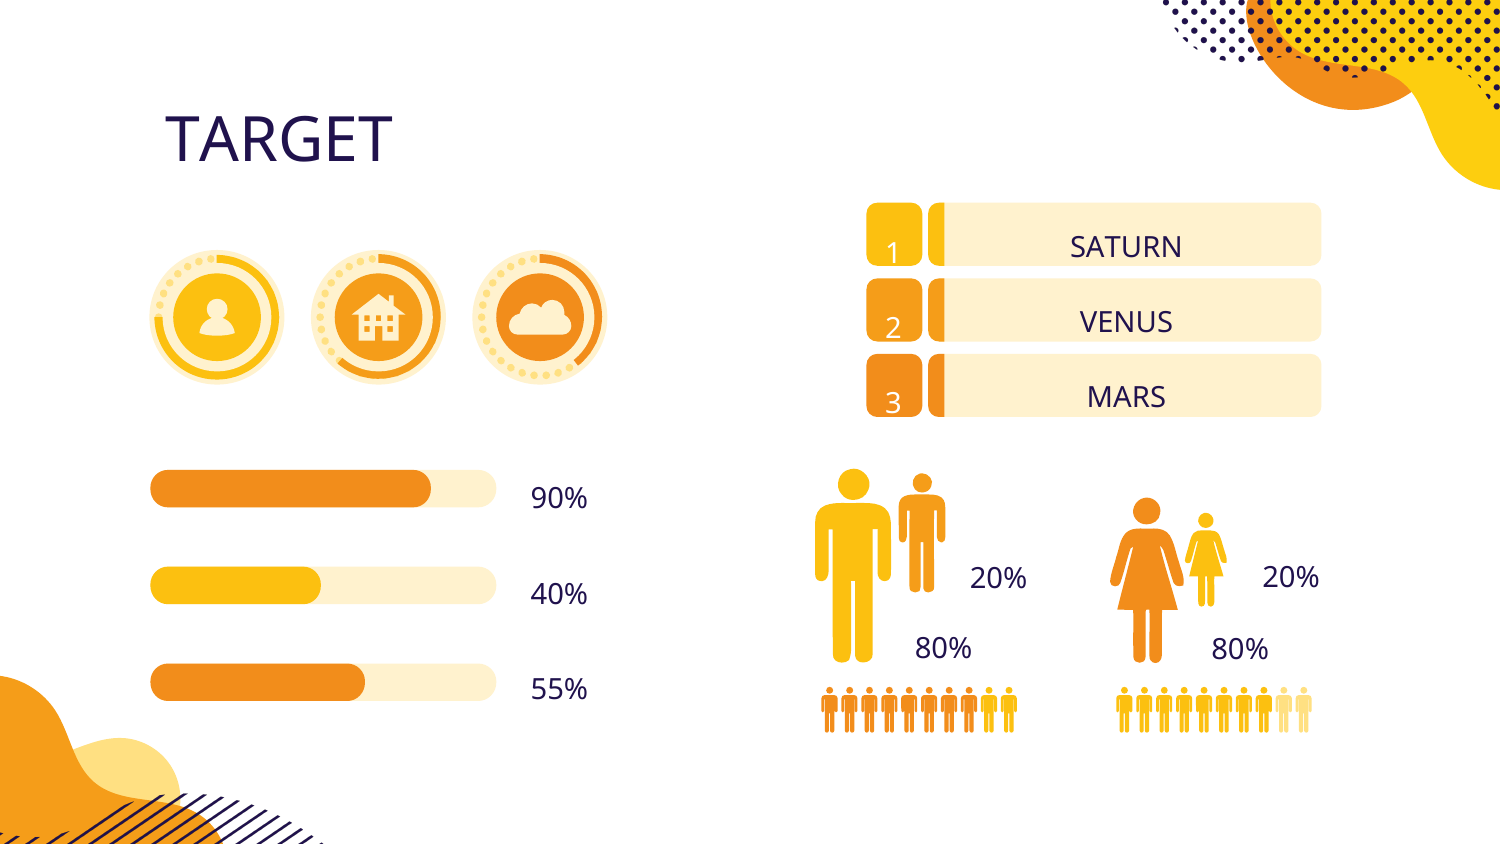

Female
Male
# TARGET
SATURN
1
VENUS
2
MARS
3
90%
20%
20%
40%
80%
80%
55%